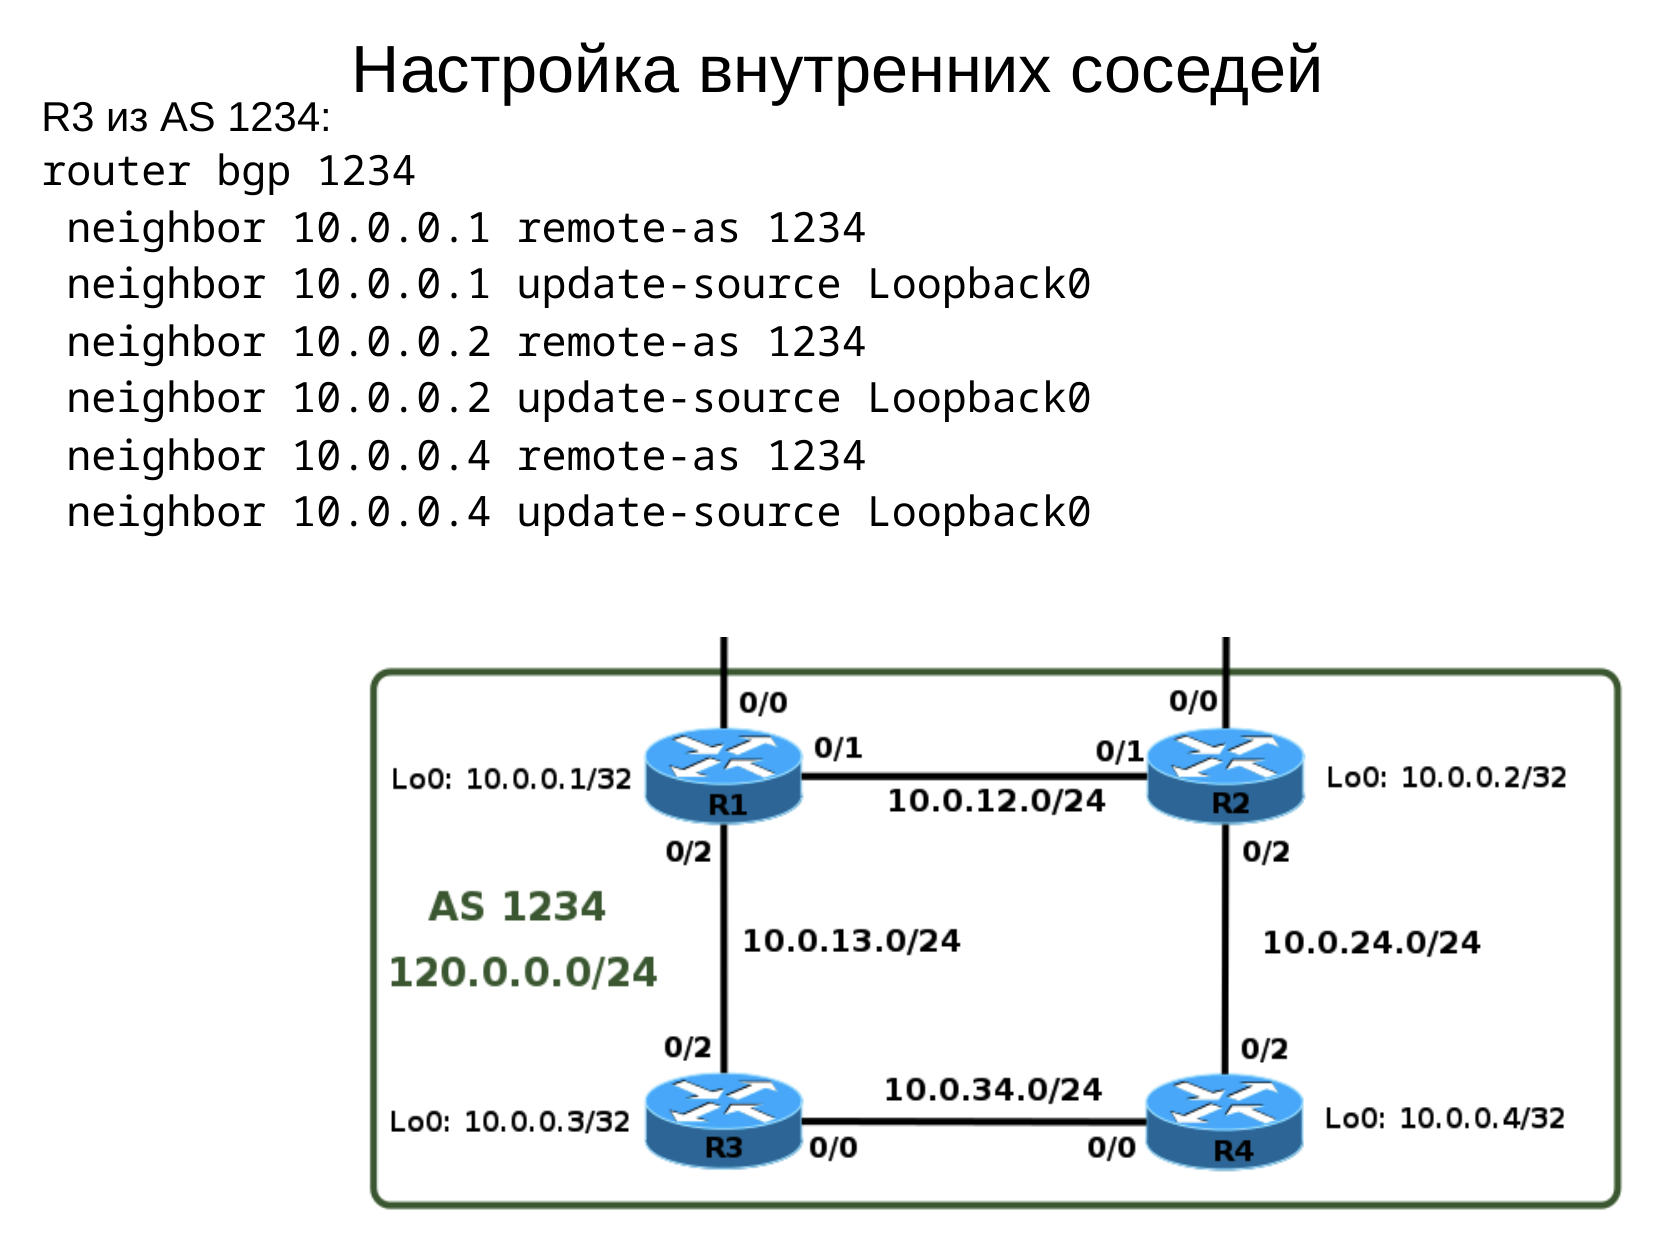

# Настройка внутренних соседей
R3 из AS 1234:
router bgp 1234
 neighbor 10.0.0.1 remote-as 1234
 neighbor 10.0.0.1 update-source Loopback0
 neighbor 10.0.0.2 remote-as 1234
 neighbor 10.0.0.2 update-source Loopback0
 neighbor 10.0.0.4 remote-as 1234
 neighbor 10.0.0.4 update-source Loopback0